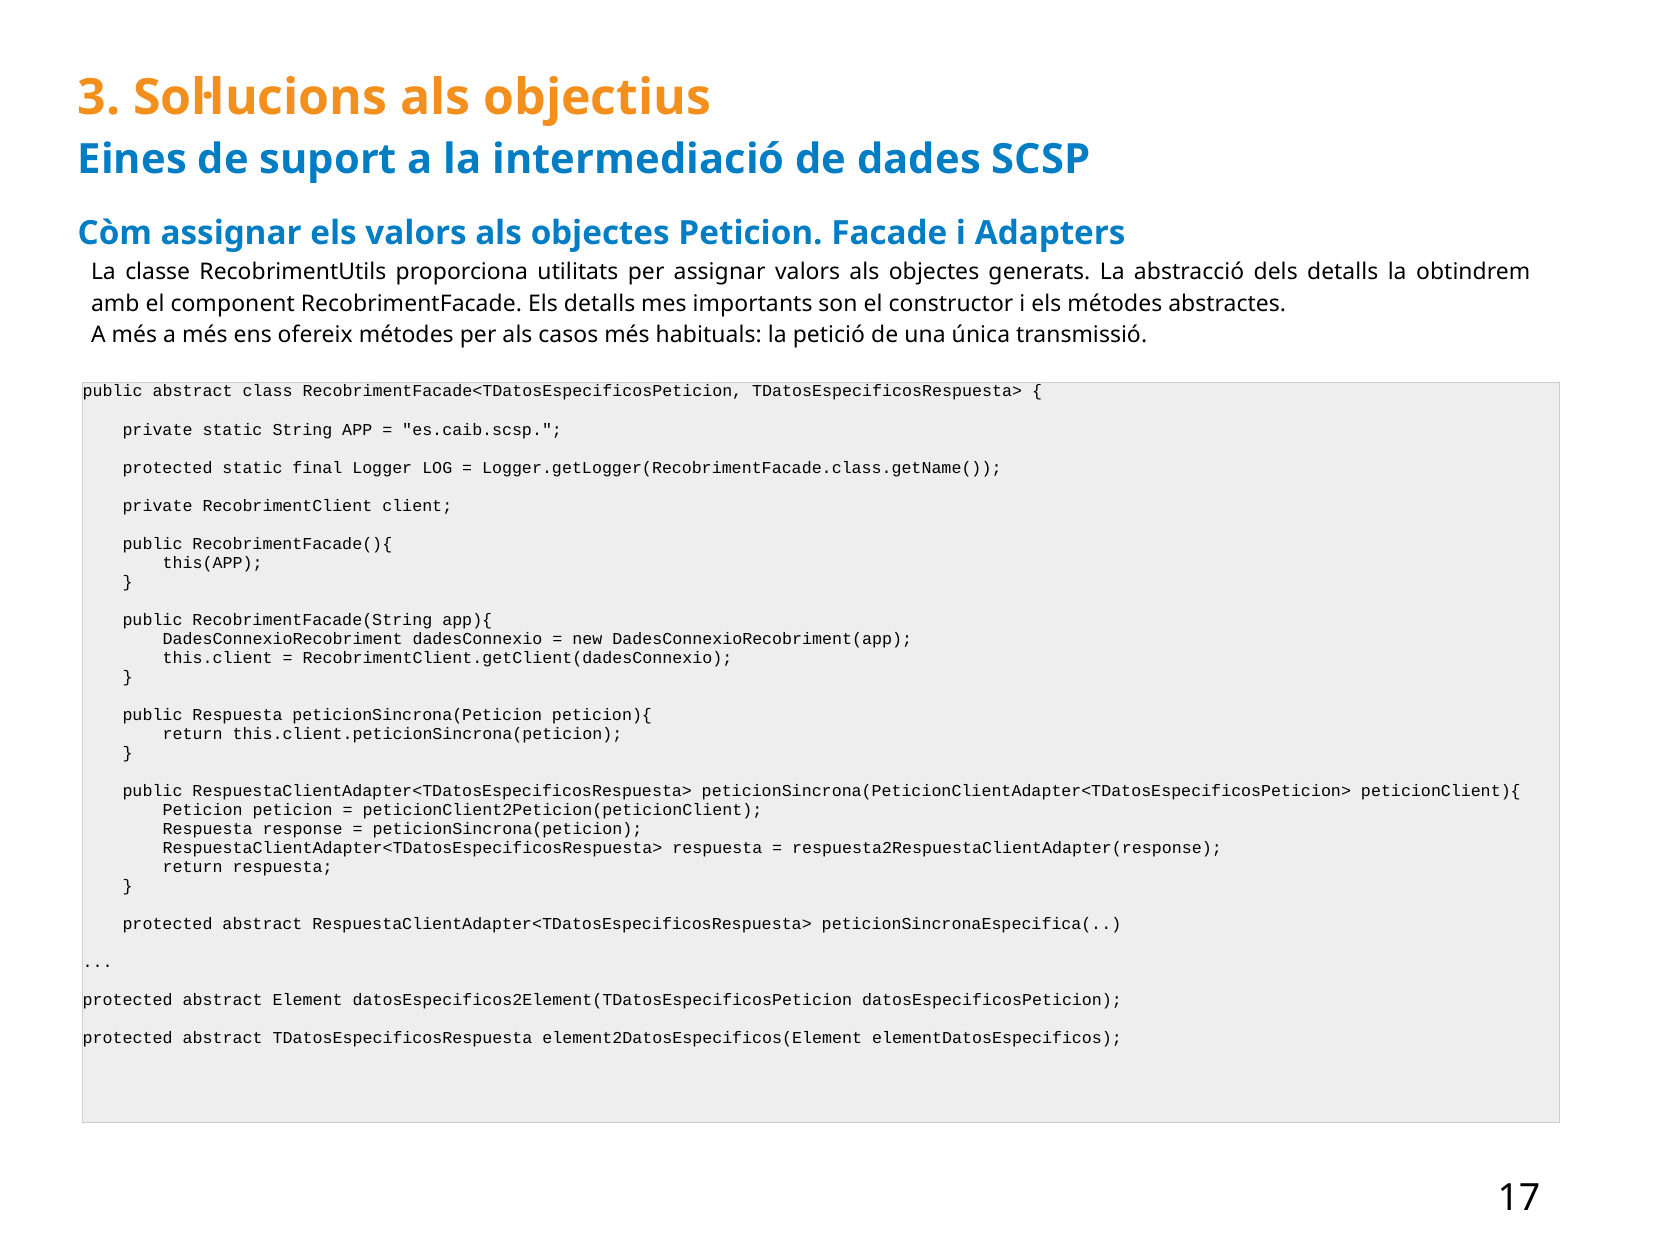

3. Sol·lucions als objectius
Eines de suport a la intermediació de dades SCSP
Còm assignar els valors als objectes Peticion. Facade i Adapters
La classe RecobrimentUtils proporciona utilitats per assignar valors als objectes generats. La abstracció dels detalls la obtindrem amb el component RecobrimentFacade. Els detalls mes importants son el constructor i els métodes abstractes.
A més a més ens ofereix métodes per als casos més habituals: la petició de una única transmissió.
public abstract class RecobrimentFacade<TDatosEspecificosPeticion, TDatosEspecificosRespuesta> {
 private static String APP = "es.caib.scsp.";
 protected static final Logger LOG = Logger.getLogger(RecobrimentFacade.class.getName());
 private RecobrimentClient client;
 public RecobrimentFacade(){
 this(APP);
 }
 public RecobrimentFacade(String app){
 DadesConnexioRecobriment dadesConnexio = new DadesConnexioRecobriment(app);
 this.client = RecobrimentClient.getClient(dadesConnexio);
 }
 public Respuesta peticionSincrona(Peticion peticion){
 return this.client.peticionSincrona(peticion);
 }
 public RespuestaClientAdapter<TDatosEspecificosRespuesta> peticionSincrona(PeticionClientAdapter<TDatosEspecificosPeticion> peticionClient){
 Peticion peticion = peticionClient2Peticion(peticionClient);
 Respuesta response = peticionSincrona(peticion);
 RespuestaClientAdapter<TDatosEspecificosRespuesta> respuesta = respuesta2RespuestaClientAdapter(response);
 return respuesta;
 }
 protected abstract RespuestaClientAdapter<TDatosEspecificosRespuesta> peticionSincronaEspecifica(..)
...
protected abstract Element datosEspecificos2Element(TDatosEspecificosPeticion datosEspecificosPeticion);
protected abstract TDatosEspecificosRespuesta element2DatosEspecificos(Element elementDatosEspecificos);